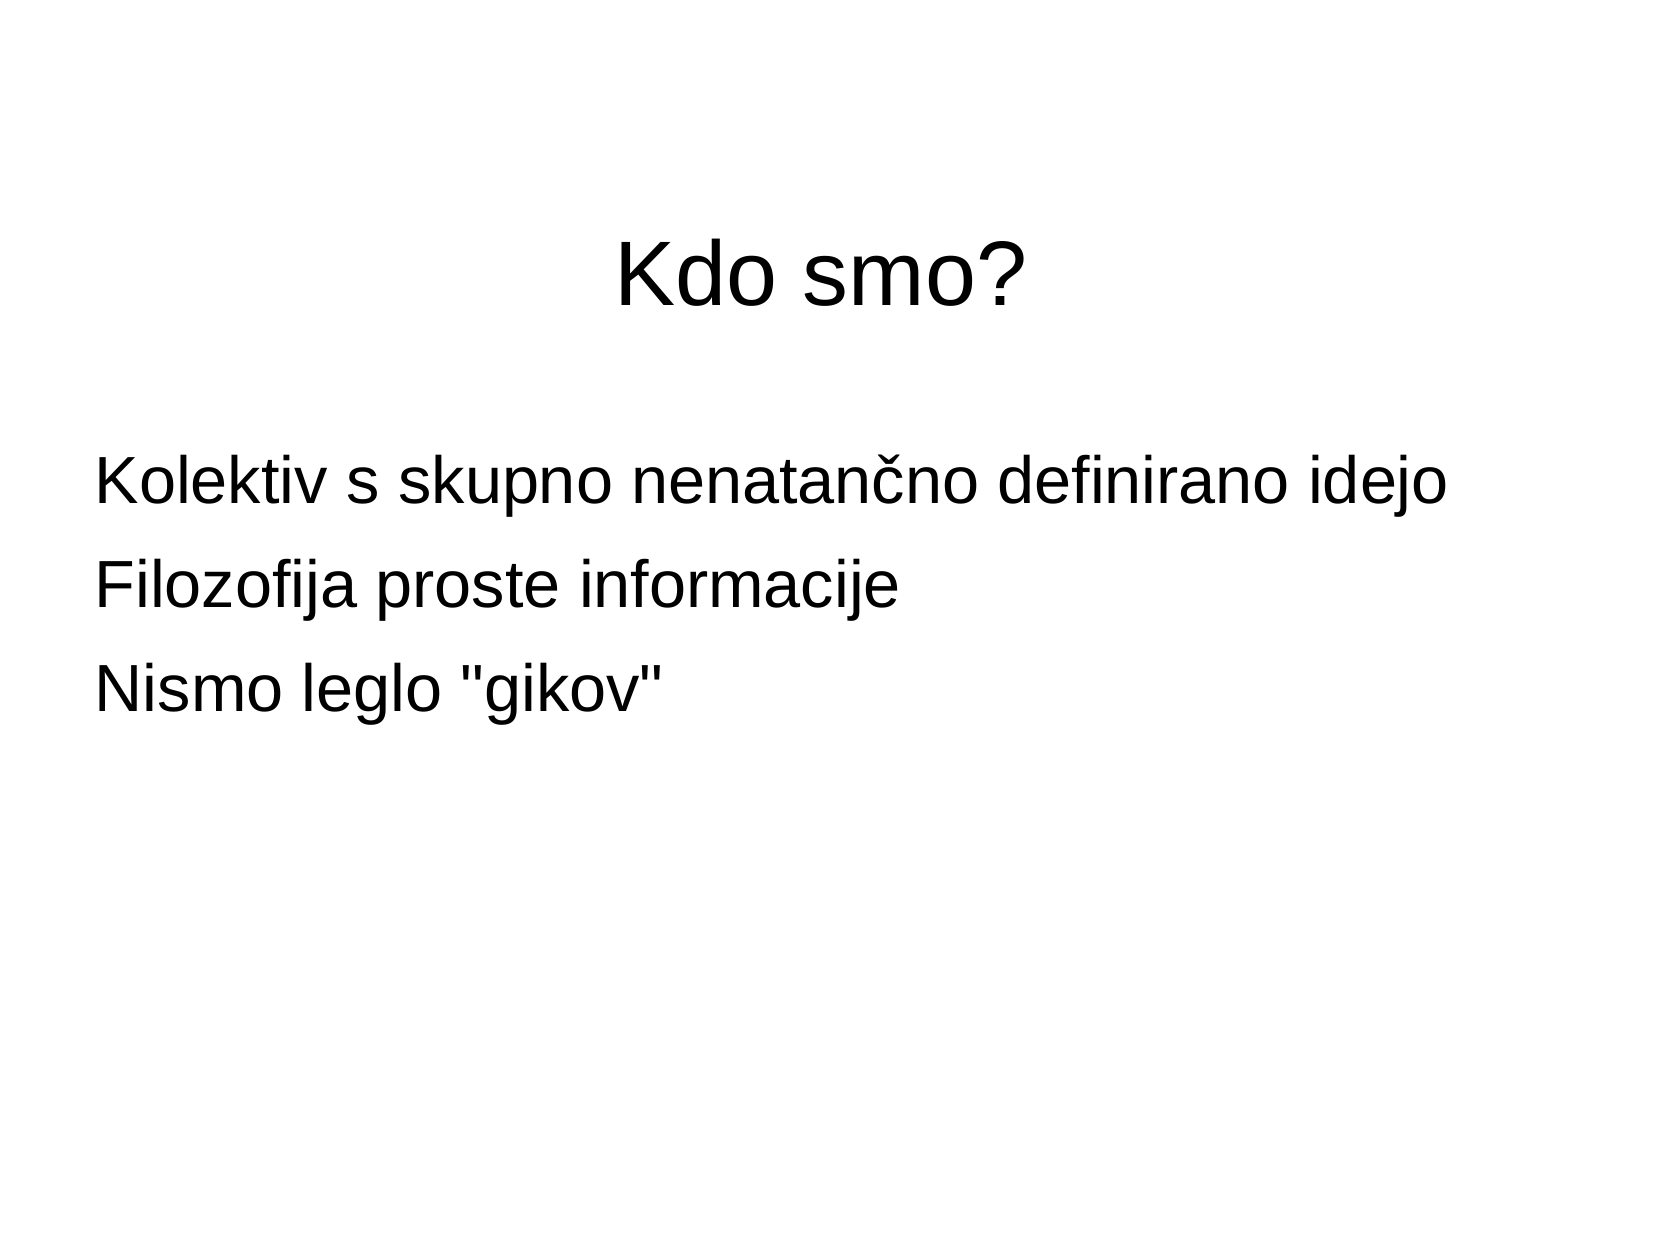

# Kdo smo?
Kolektiv s skupno nenatančno definirano idejo
Filozofija proste informacije
Nismo leglo "gikov"